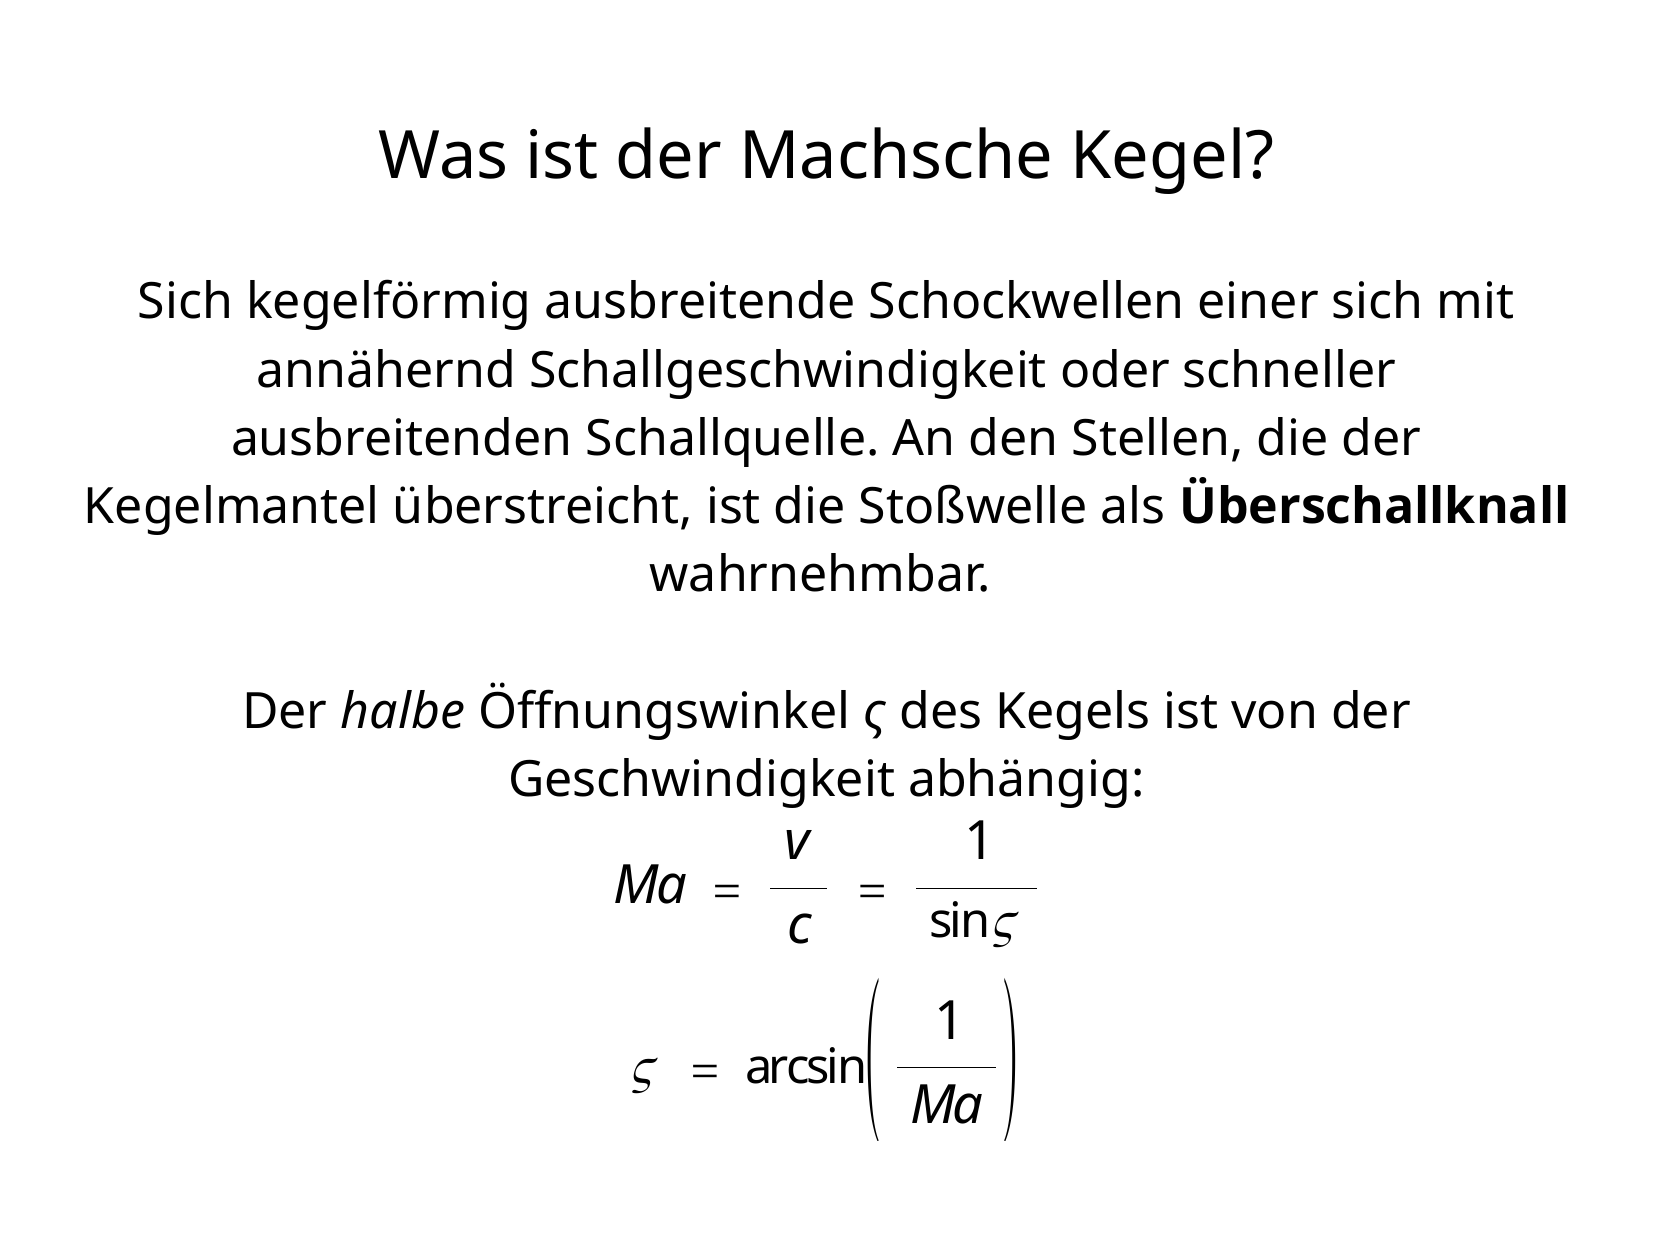

# Was ist der Machsche Kegel?
Sich kegelförmig ausbreitende Schockwellen einer sich mit annähernd Schallgeschwindigkeit oder schneller ausbreitenden Schallquelle. An den Stellen, die der Kegelmantel überstreicht, ist die Stoßwelle als Überschallknall wahrnehmbar.
Der halbe Öffnungswinkel ς des Kegels ist von der Geschwindigkeit abhängig: